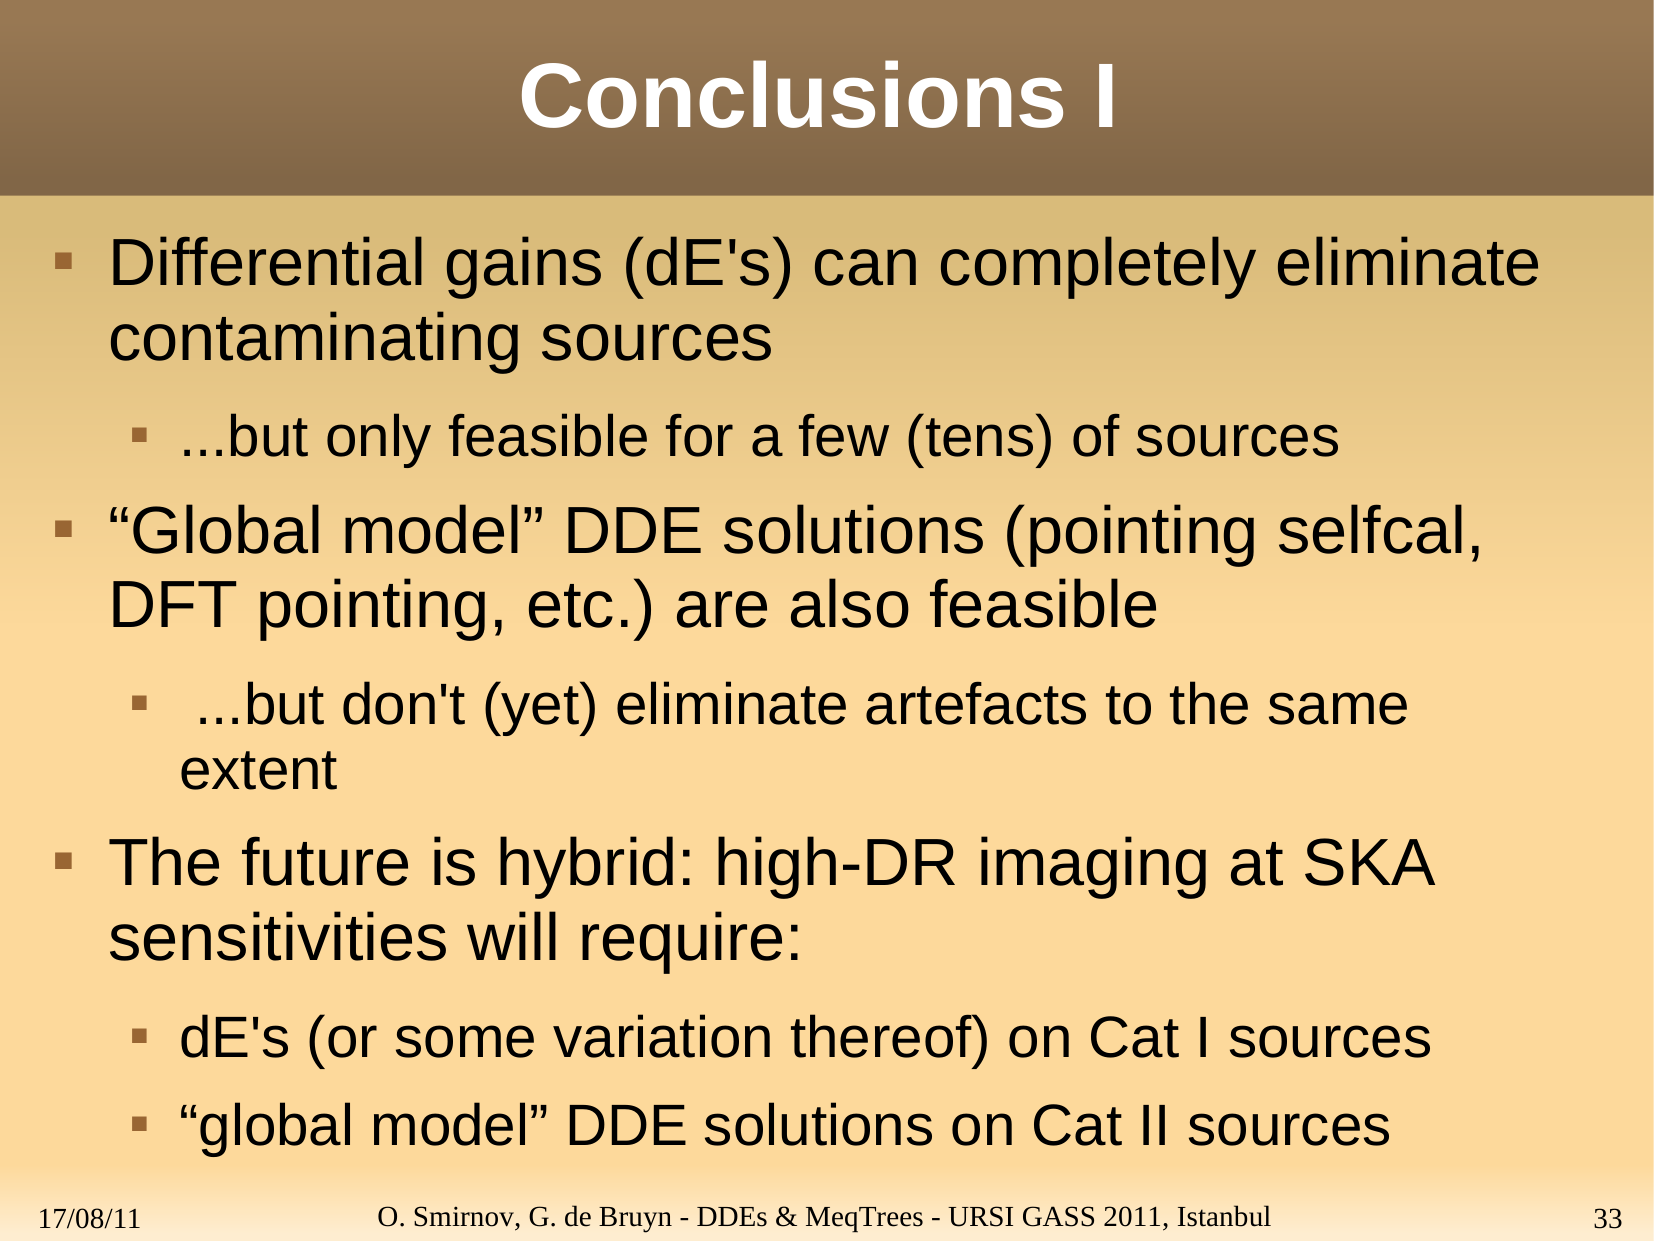

# Conclusions I
Differential gains (dE's) can completely eliminate contaminating sources
...but only feasible for a few (tens) of sources
“Global model” DDE solutions (pointing selfcal, DFT pointing, etc.) are also feasible
 ...but don't (yet) eliminate artefacts to the same extent
The future is hybrid: high-DR imaging at SKA sensitivities will require:
dE's (or some variation thereof) on Cat I sources
“global model” DDE solutions on Cat II sources
O. Smirnov, G. de Bruyn - DDEs & MeqTrees - URSI GASS 2011, Istanbul
17/08/11
33